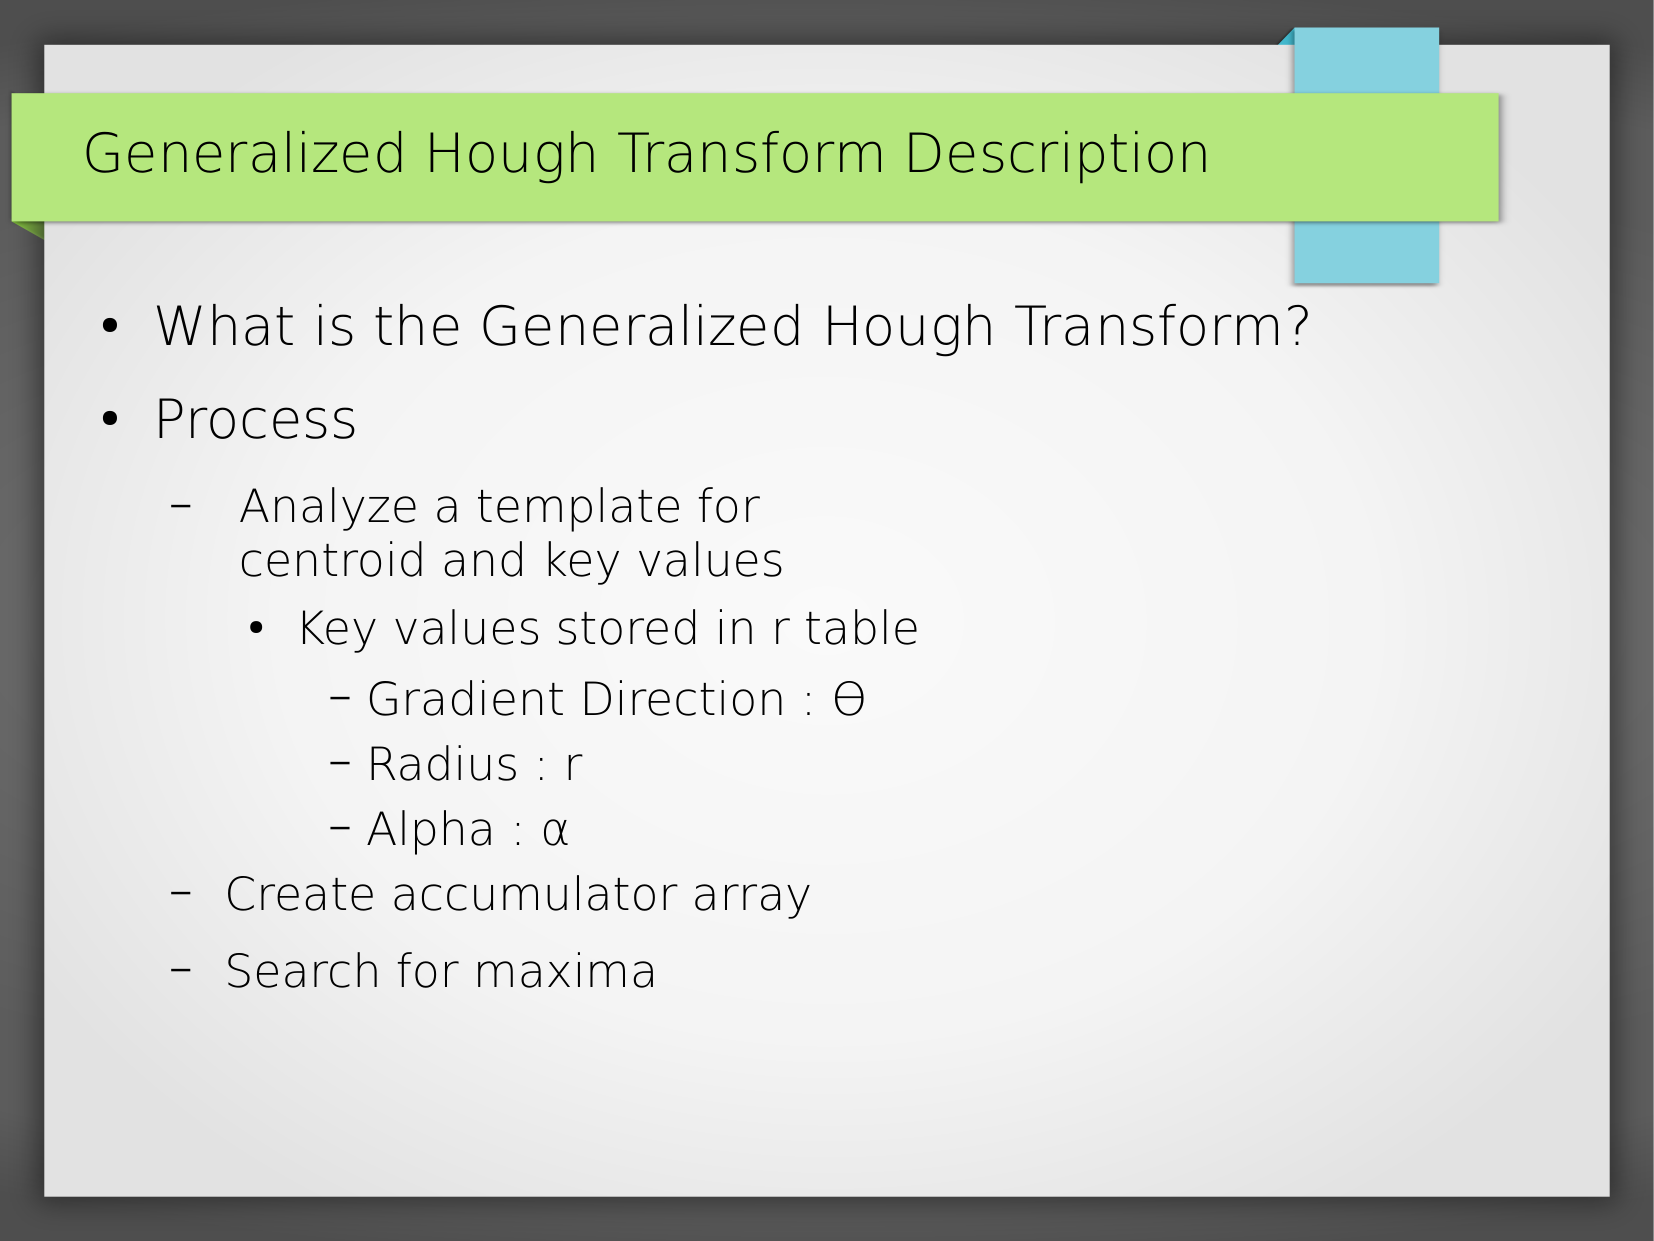

# Generalized Hough Transform Description
What is the Generalized Hough Transform?
Process
 Analyze a template for
 centroid and key values
Key values stored in r table
Gradient Direction : ϴ
Radius : r
Alpha : α
Create accumulator array
Search for maxima